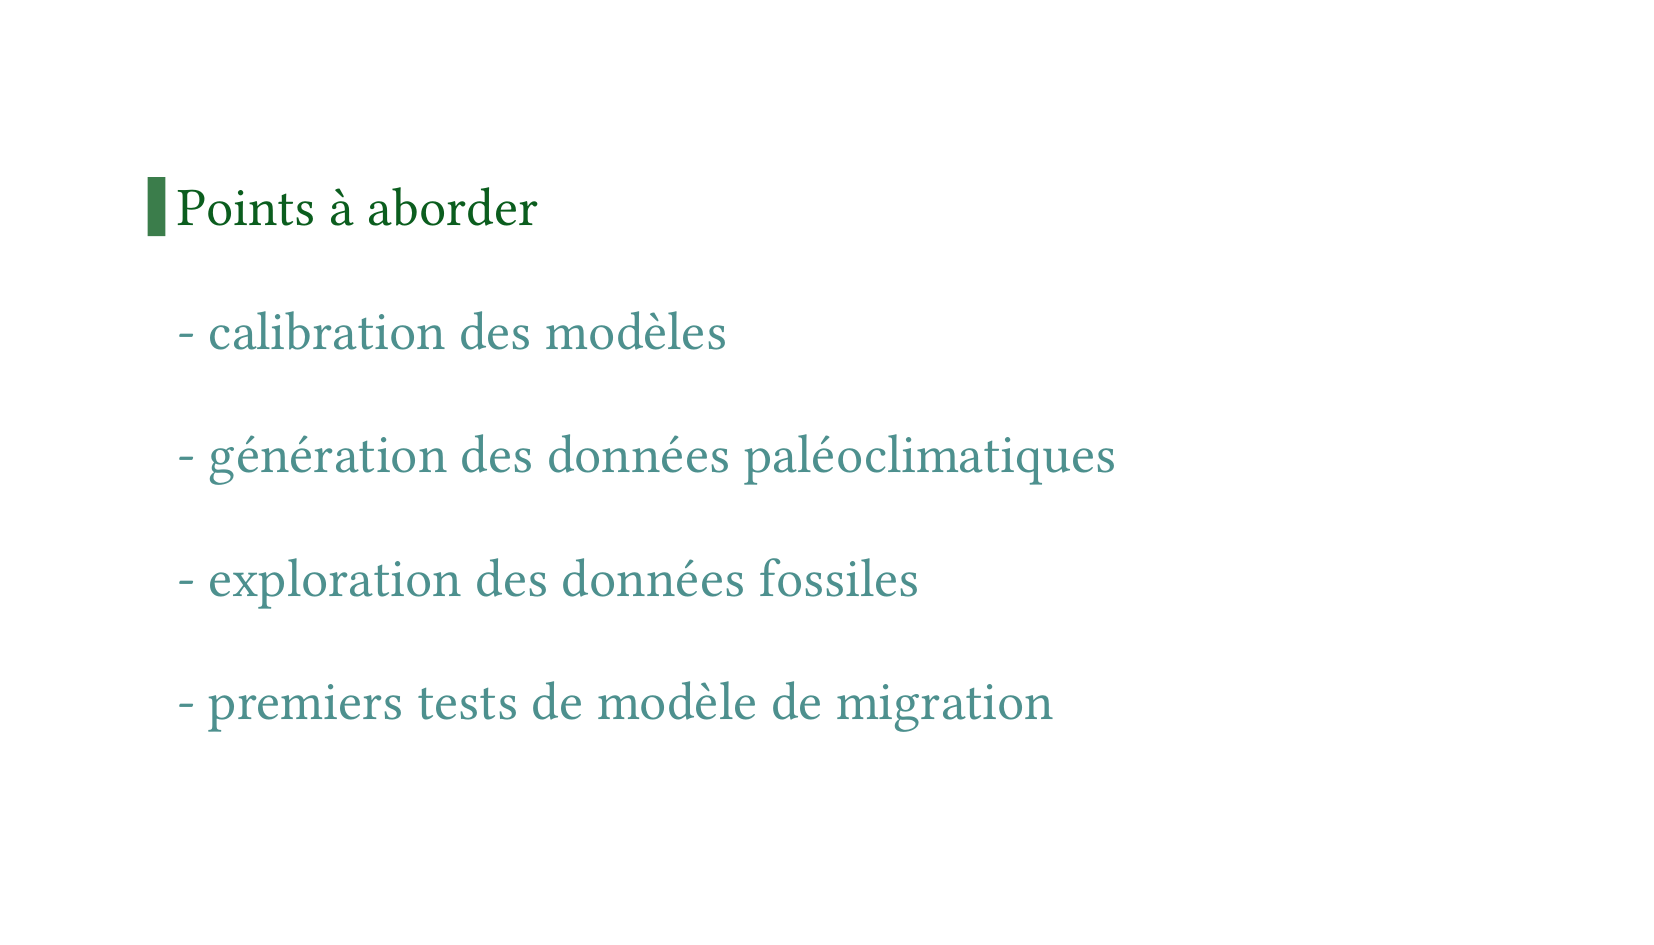

# Points à aborder
- calibration des modèles
- génération des données paléoclimatiques
- exploration des données fossiles
- premiers tests de modèle de migration